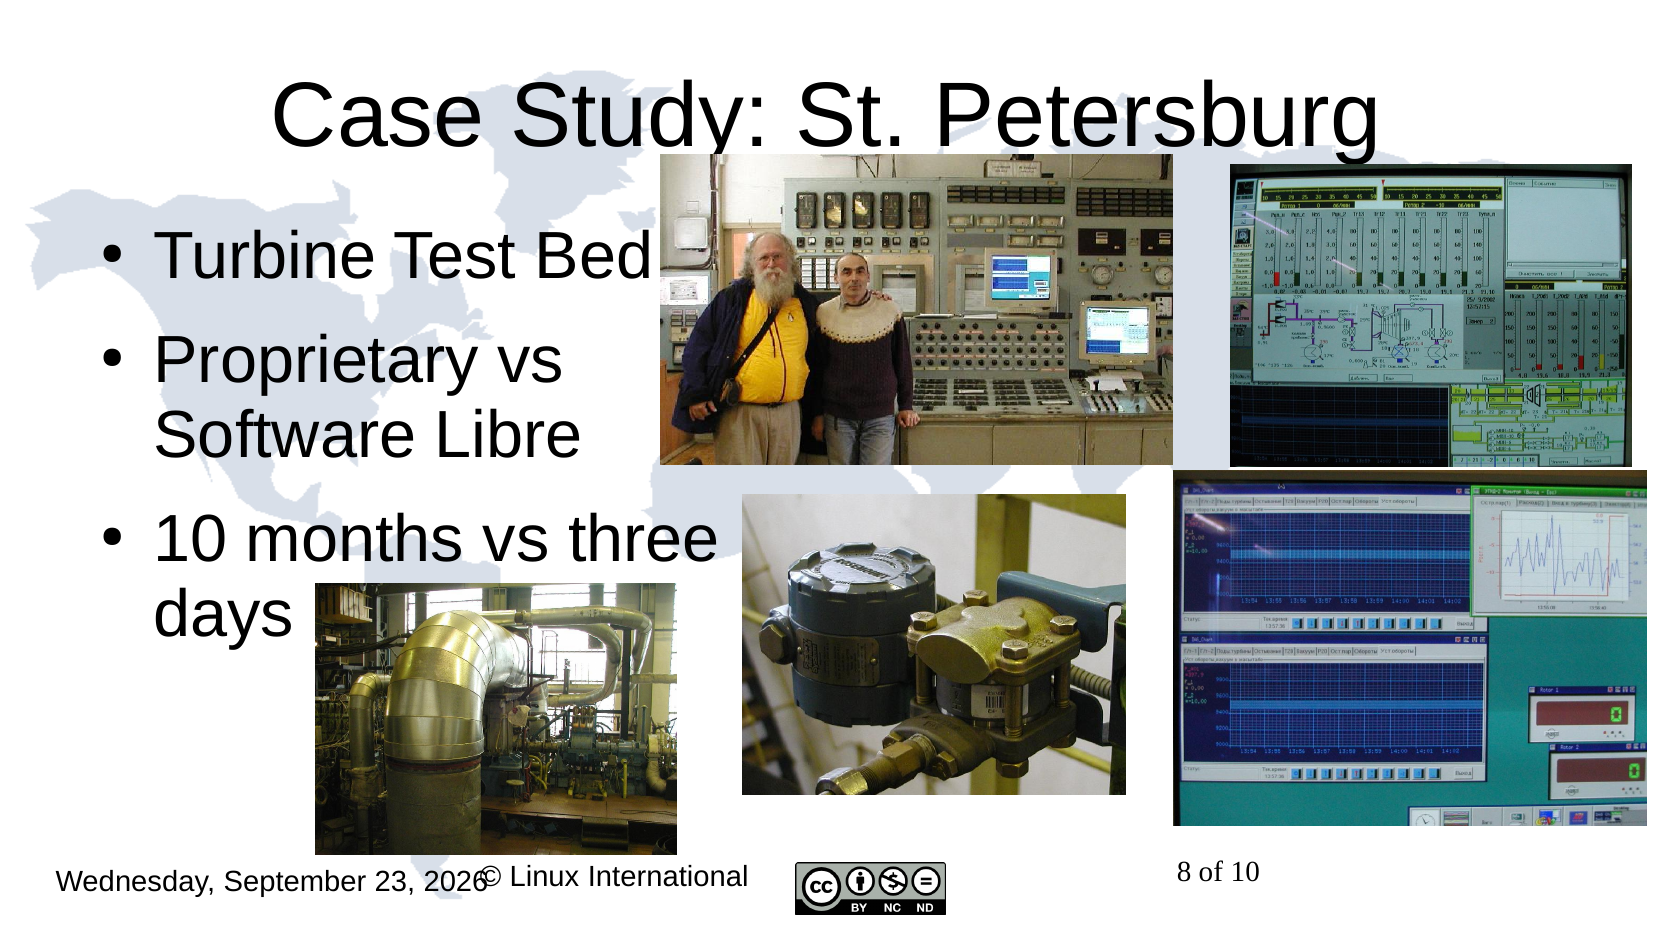

# Case Study: St. Petersburg
Turbine Test Bed
Proprietary vs Software Libre
10 months vs three days
8